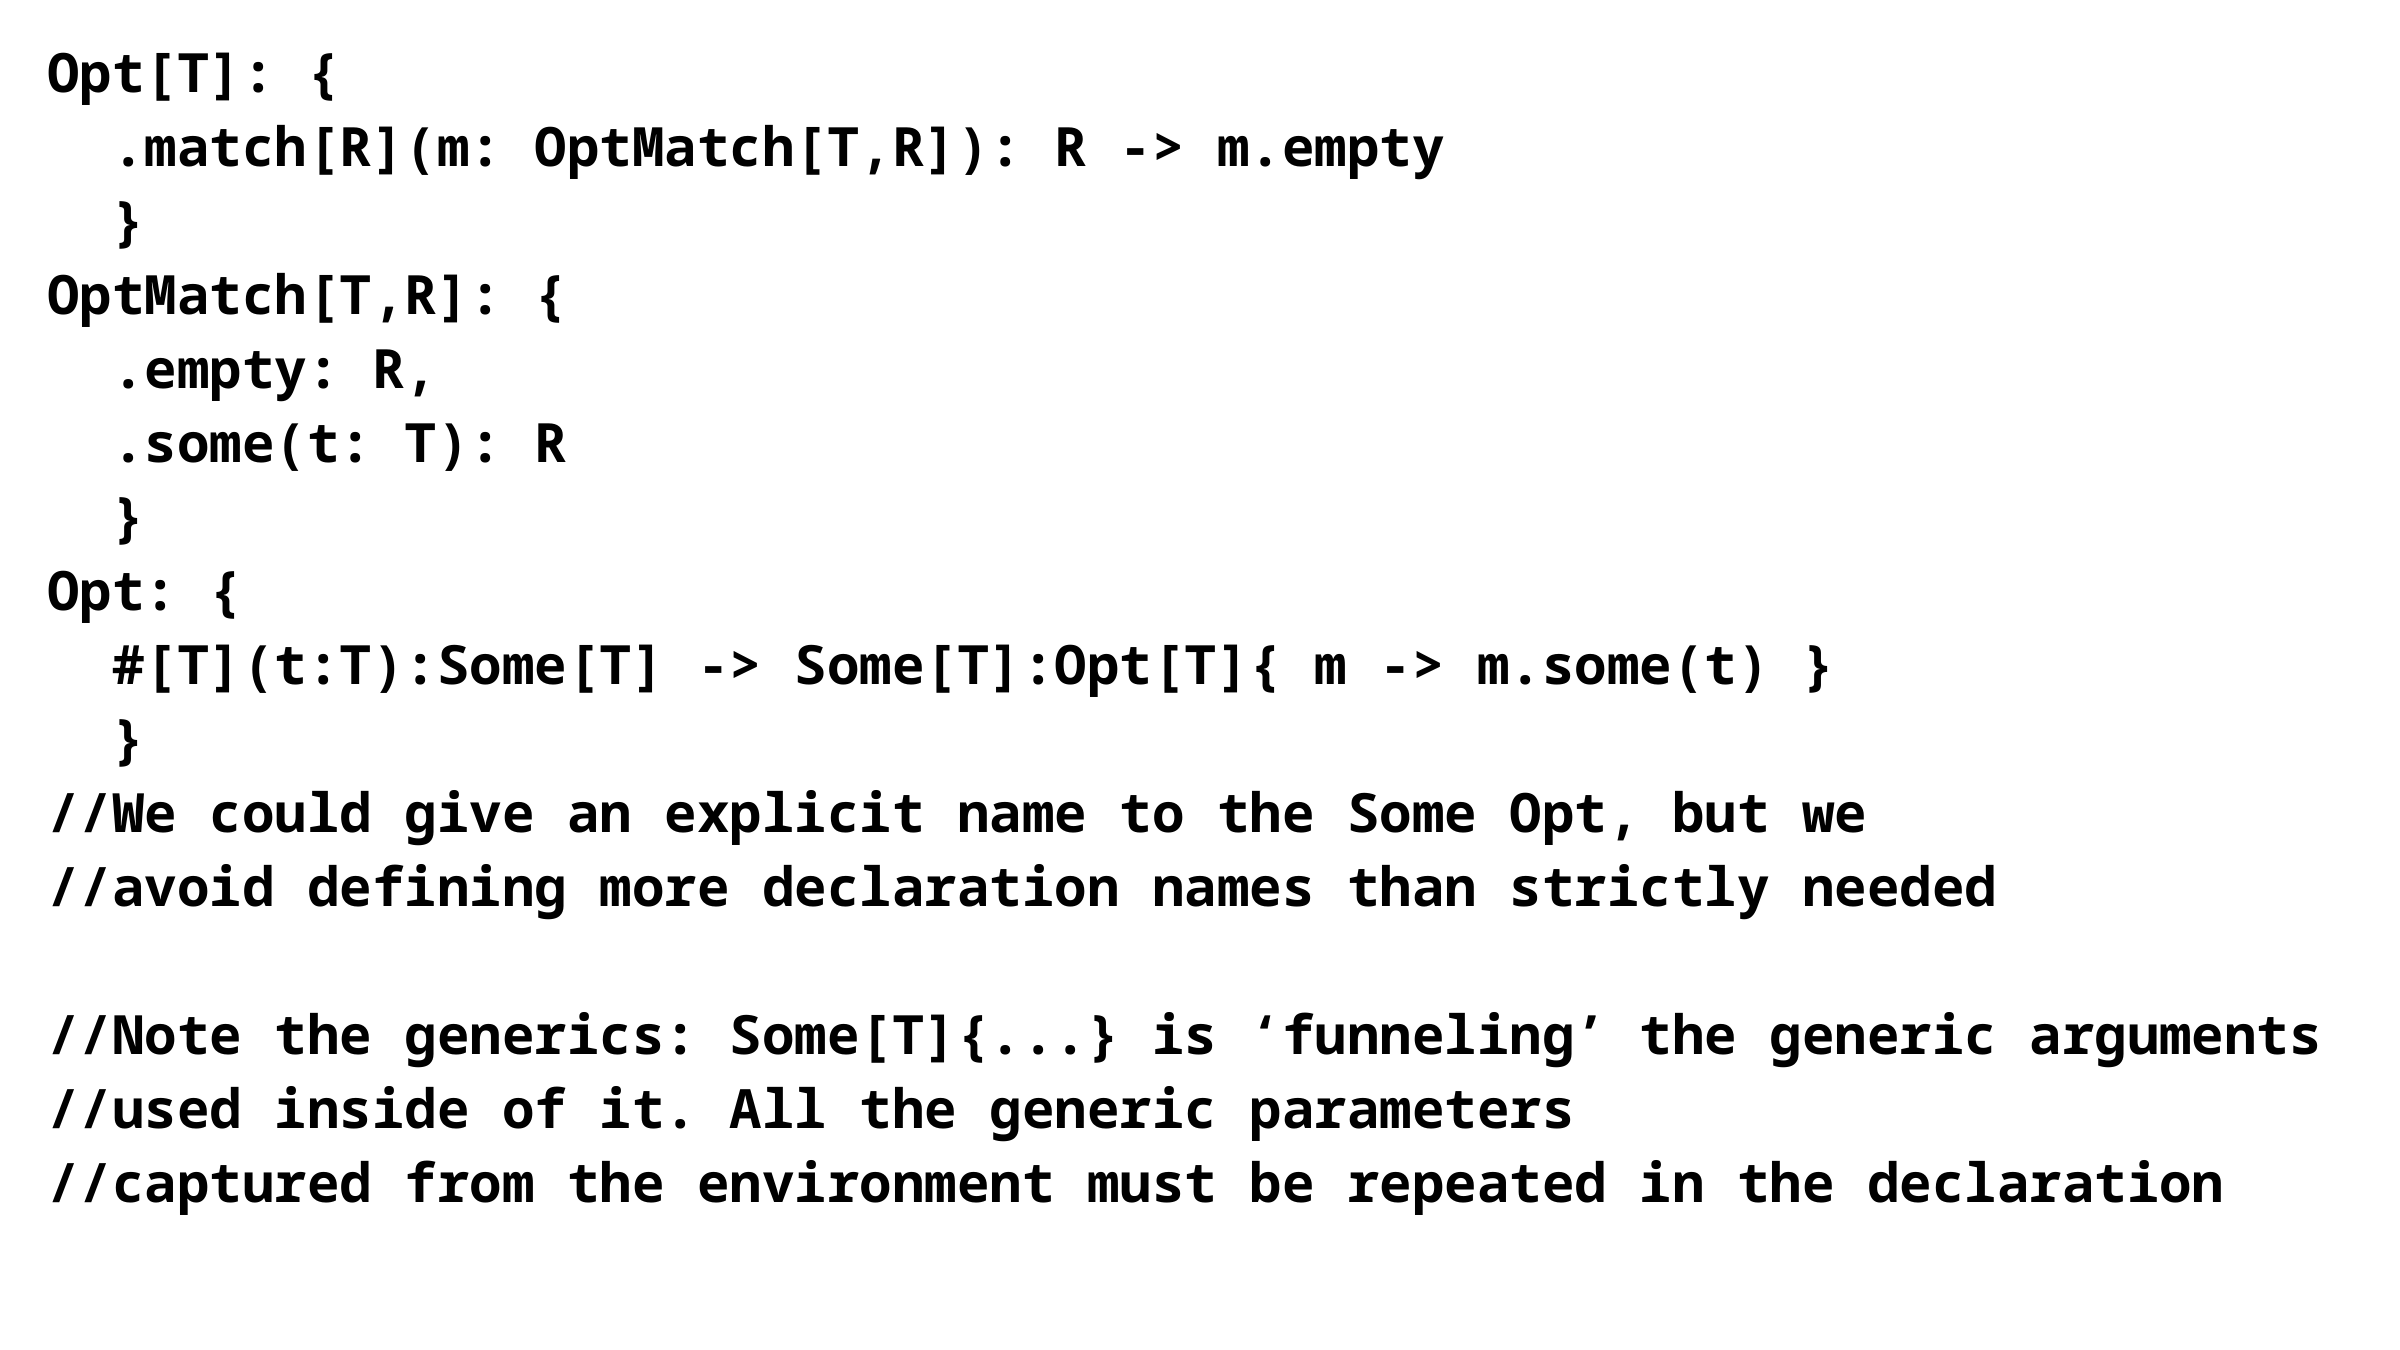

Opt[T]: {
 .match[R](m: OptMatch[T,R]): R -> m.empty
 }
OptMatch[T,R]: {
 .empty: R,
 .some(t: T): R
 }
Opt: {
 #[T](t:T):Some[T] -> Some[T]:Opt[T]{ m -> m.some(t) }
 }
//We could give an explicit name to the Some Opt, but we
//avoid defining more declaration names than strictly needed
//Note the generics: Some[T]{...} is ‘funneling’ the generic arguments //used inside of it. All the generic parameters
//captured from the environment must be repeated in the declaration